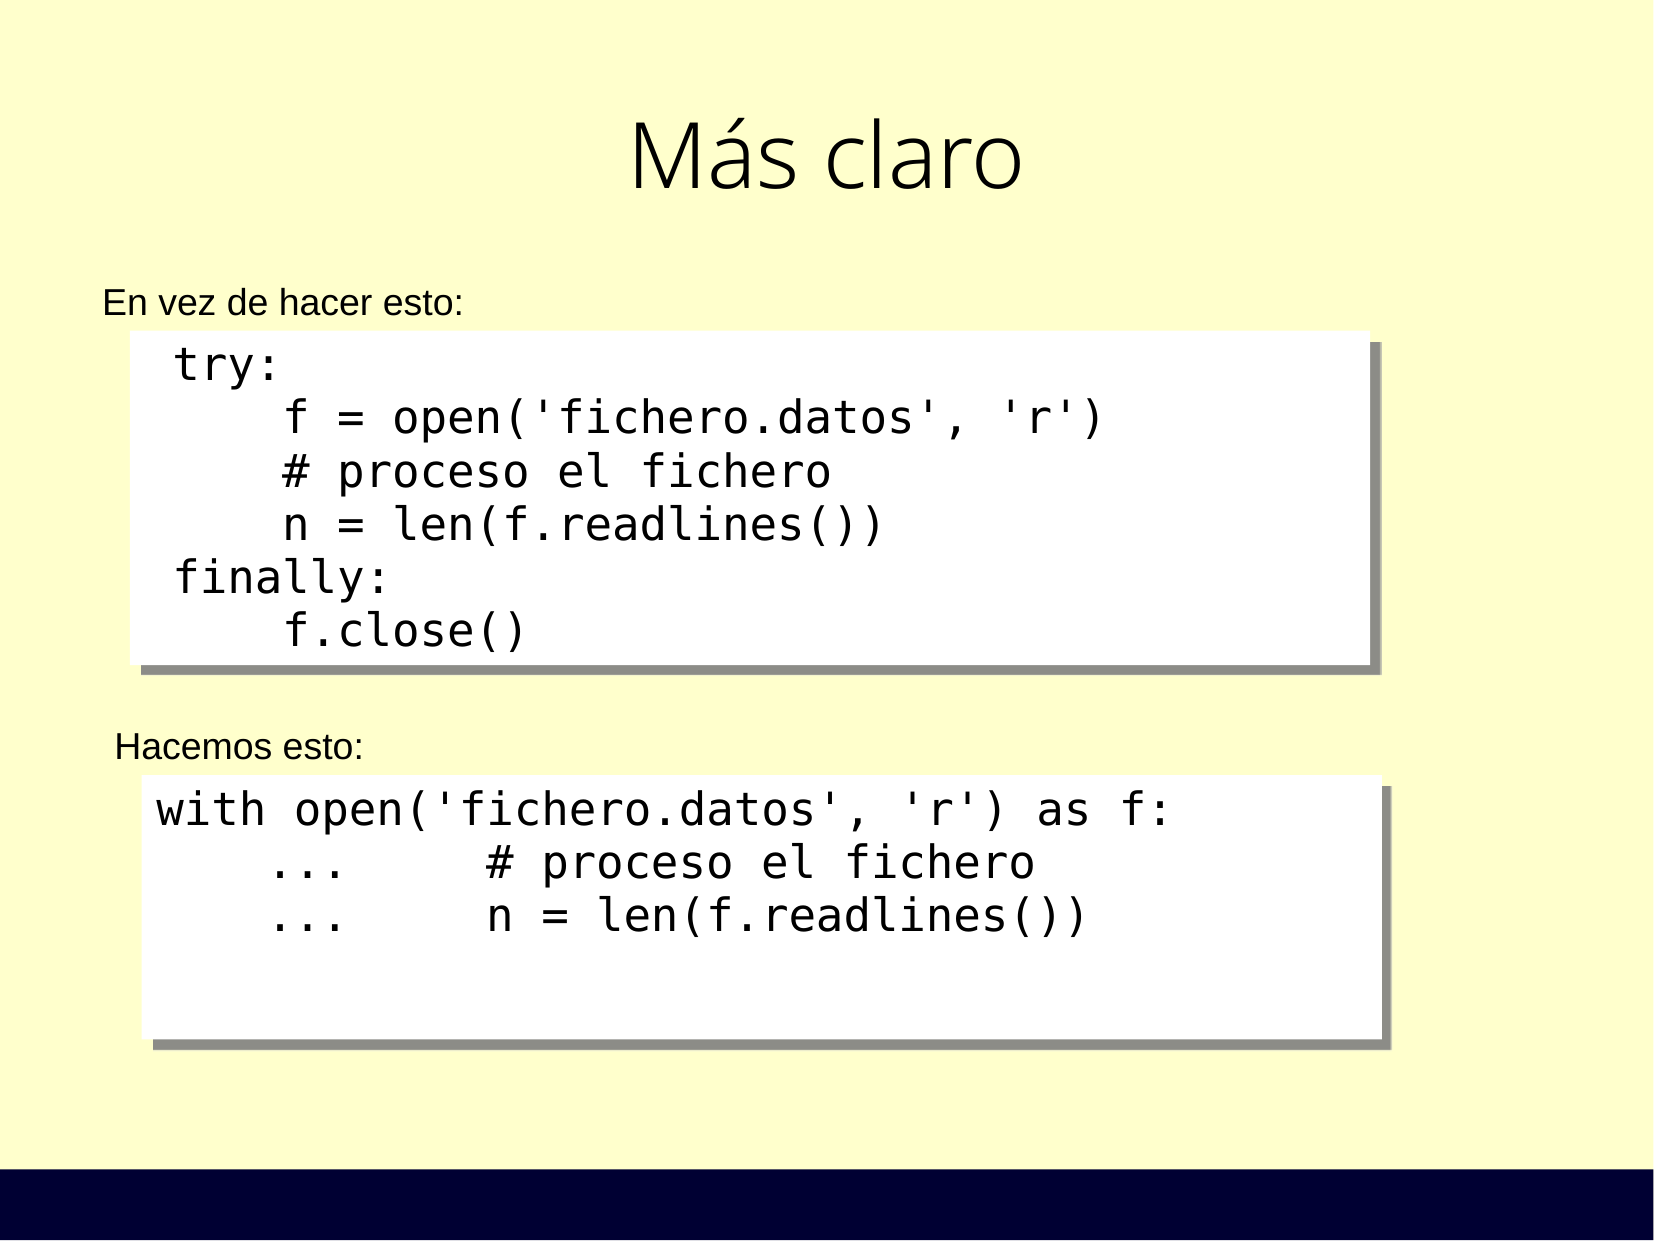

# Más claro
En vez de hacer esto:
 try:
 f = open('fichero.datos', 'r')
 # proceso el fichero
 n = len(f.readlines())
 finally:
 f.close()
Hacemos esto:
with open('fichero.datos', 'r') as f:
 ... # proceso el fichero
 ... n = len(f.readlines())